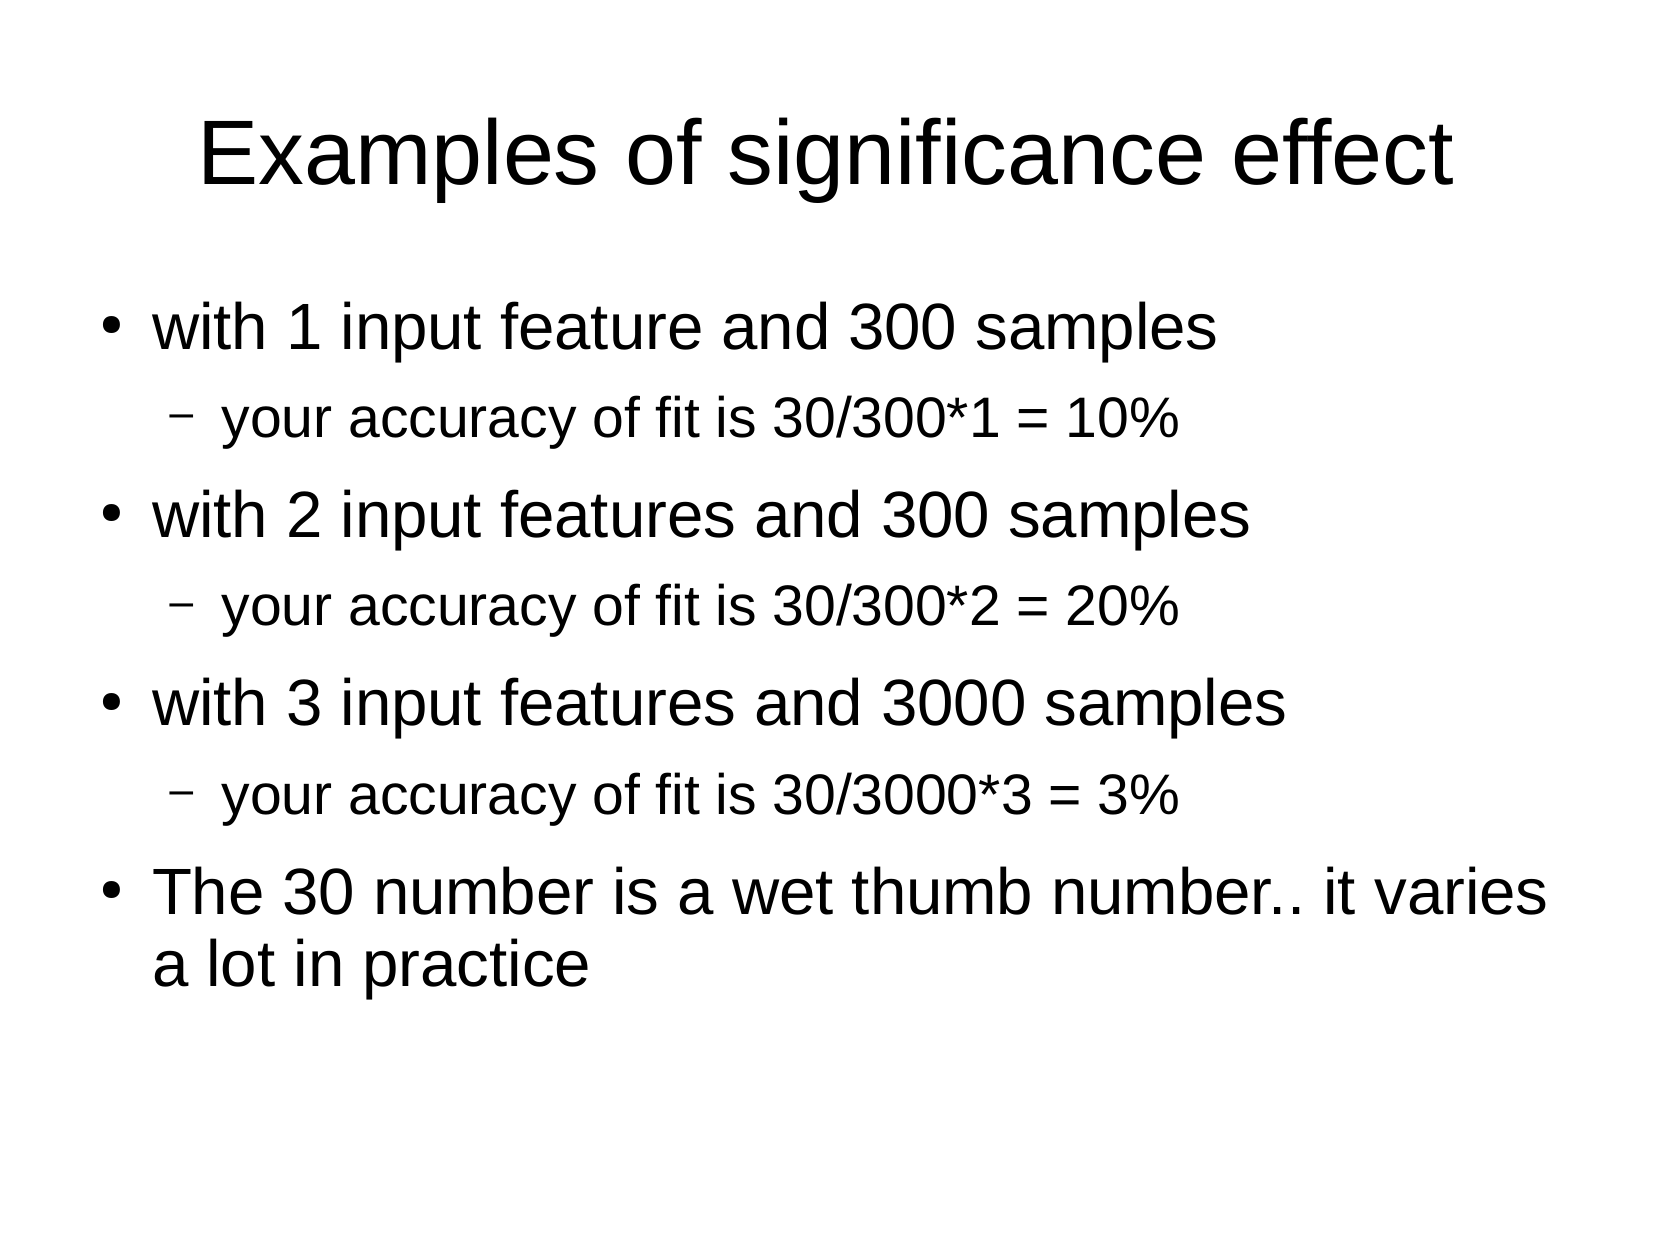

# Examples of significance effect
with 1 input feature and 300 samples
your accuracy of fit is 30/300*1 = 10%
with 2 input features and 300 samples
your accuracy of fit is 30/300*2 = 20%
with 3 input features and 3000 samples
your accuracy of fit is 30/3000*3 = 3%
The 30 number is a wet thumb number.. it varies a lot in practice